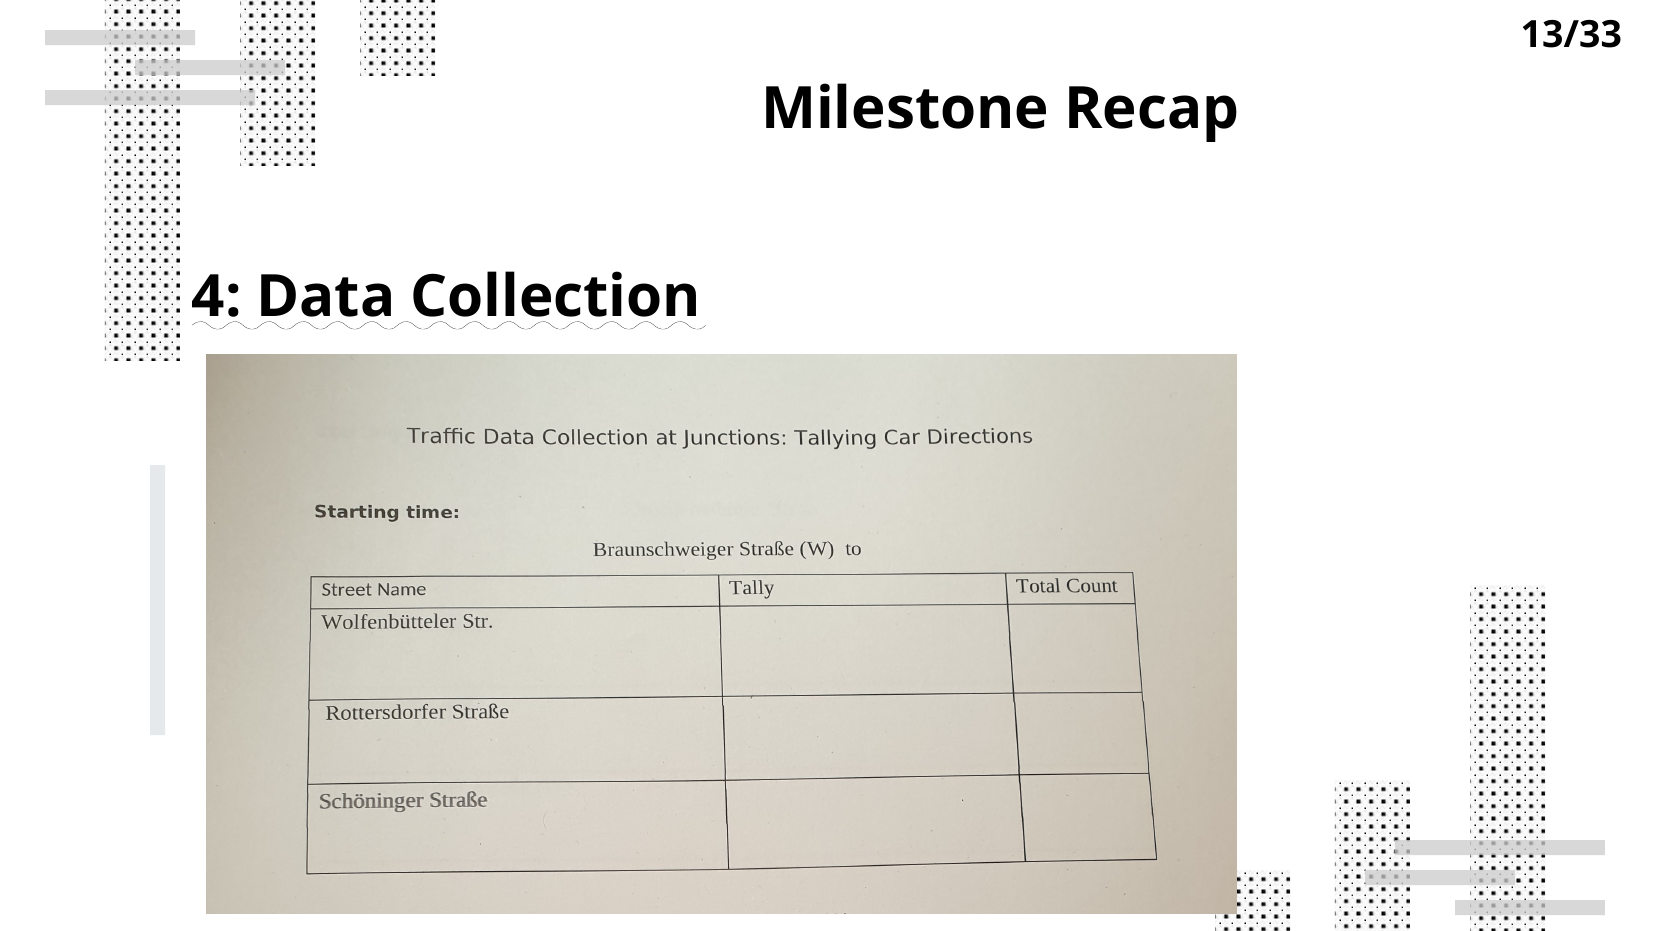

13/33
Milestone Recap
4: Data Collection
Special Challenges:
Finding a timeslot for the meeting
Coordinating the first milestone without meeting
Lack of Feedback